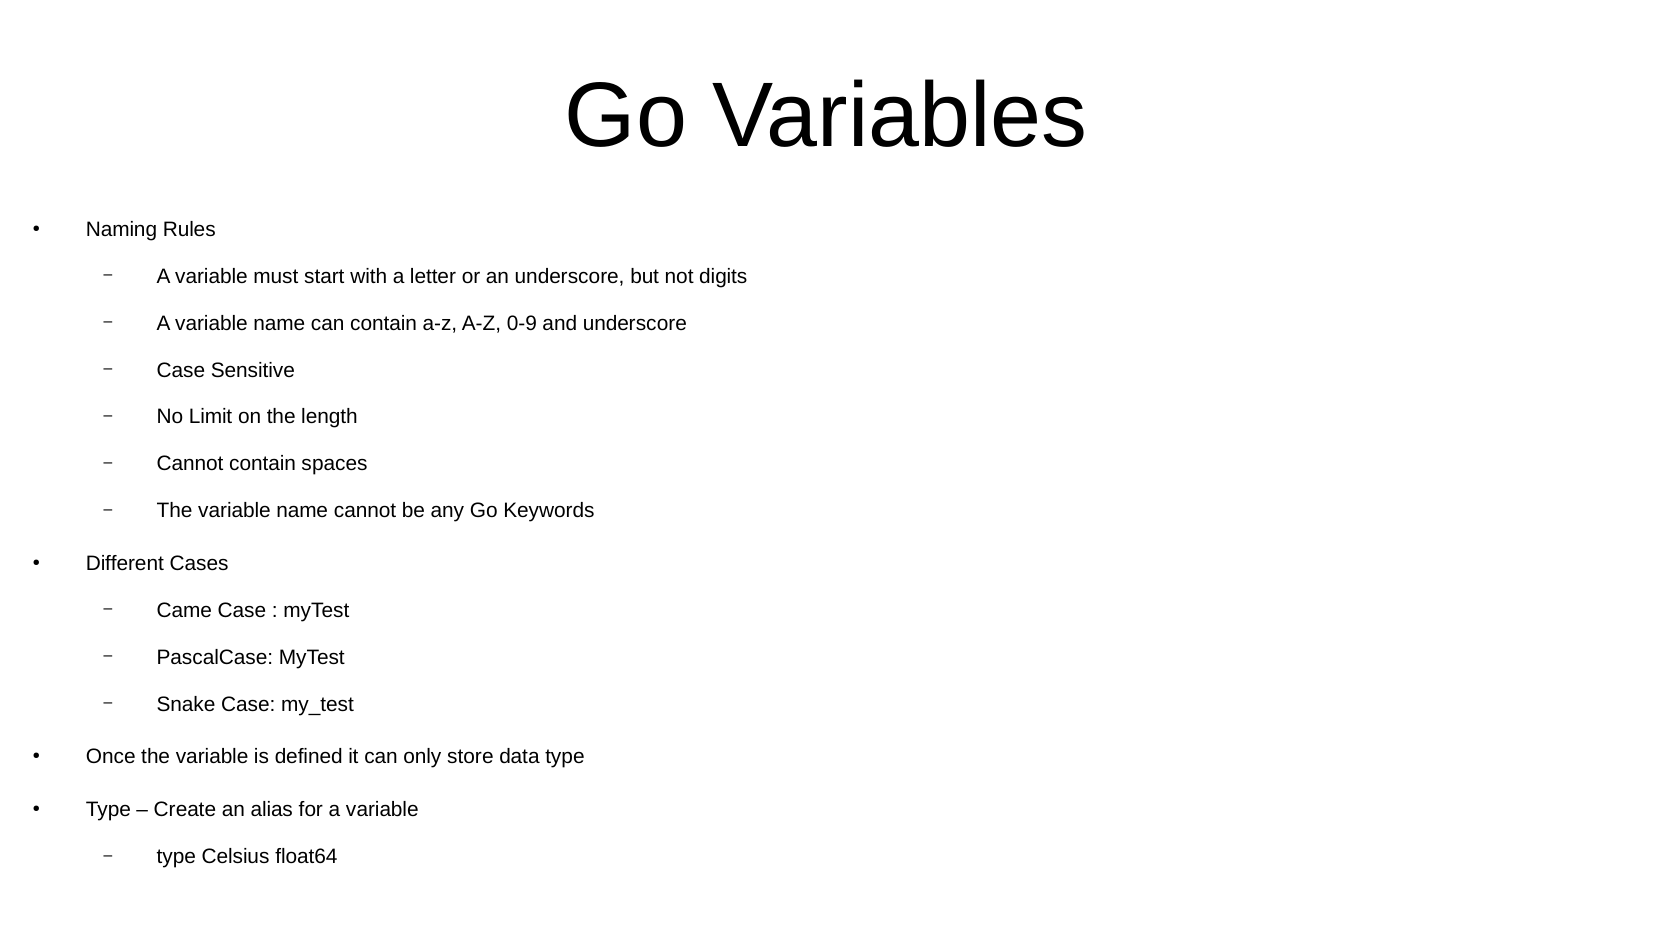

# Go Variables
Naming Rules
A variable must start with a letter or an underscore, but not digits
A variable name can contain a-z, A-Z, 0-9 and underscore
Case Sensitive
No Limit on the length
Cannot contain spaces
The variable name cannot be any Go Keywords
Different Cases
Came Case : myTest
PascalCase: MyTest
Snake Case: my_test
Once the variable is defined it can only store data type
Type – Create an alias for a variable
type Celsius float64